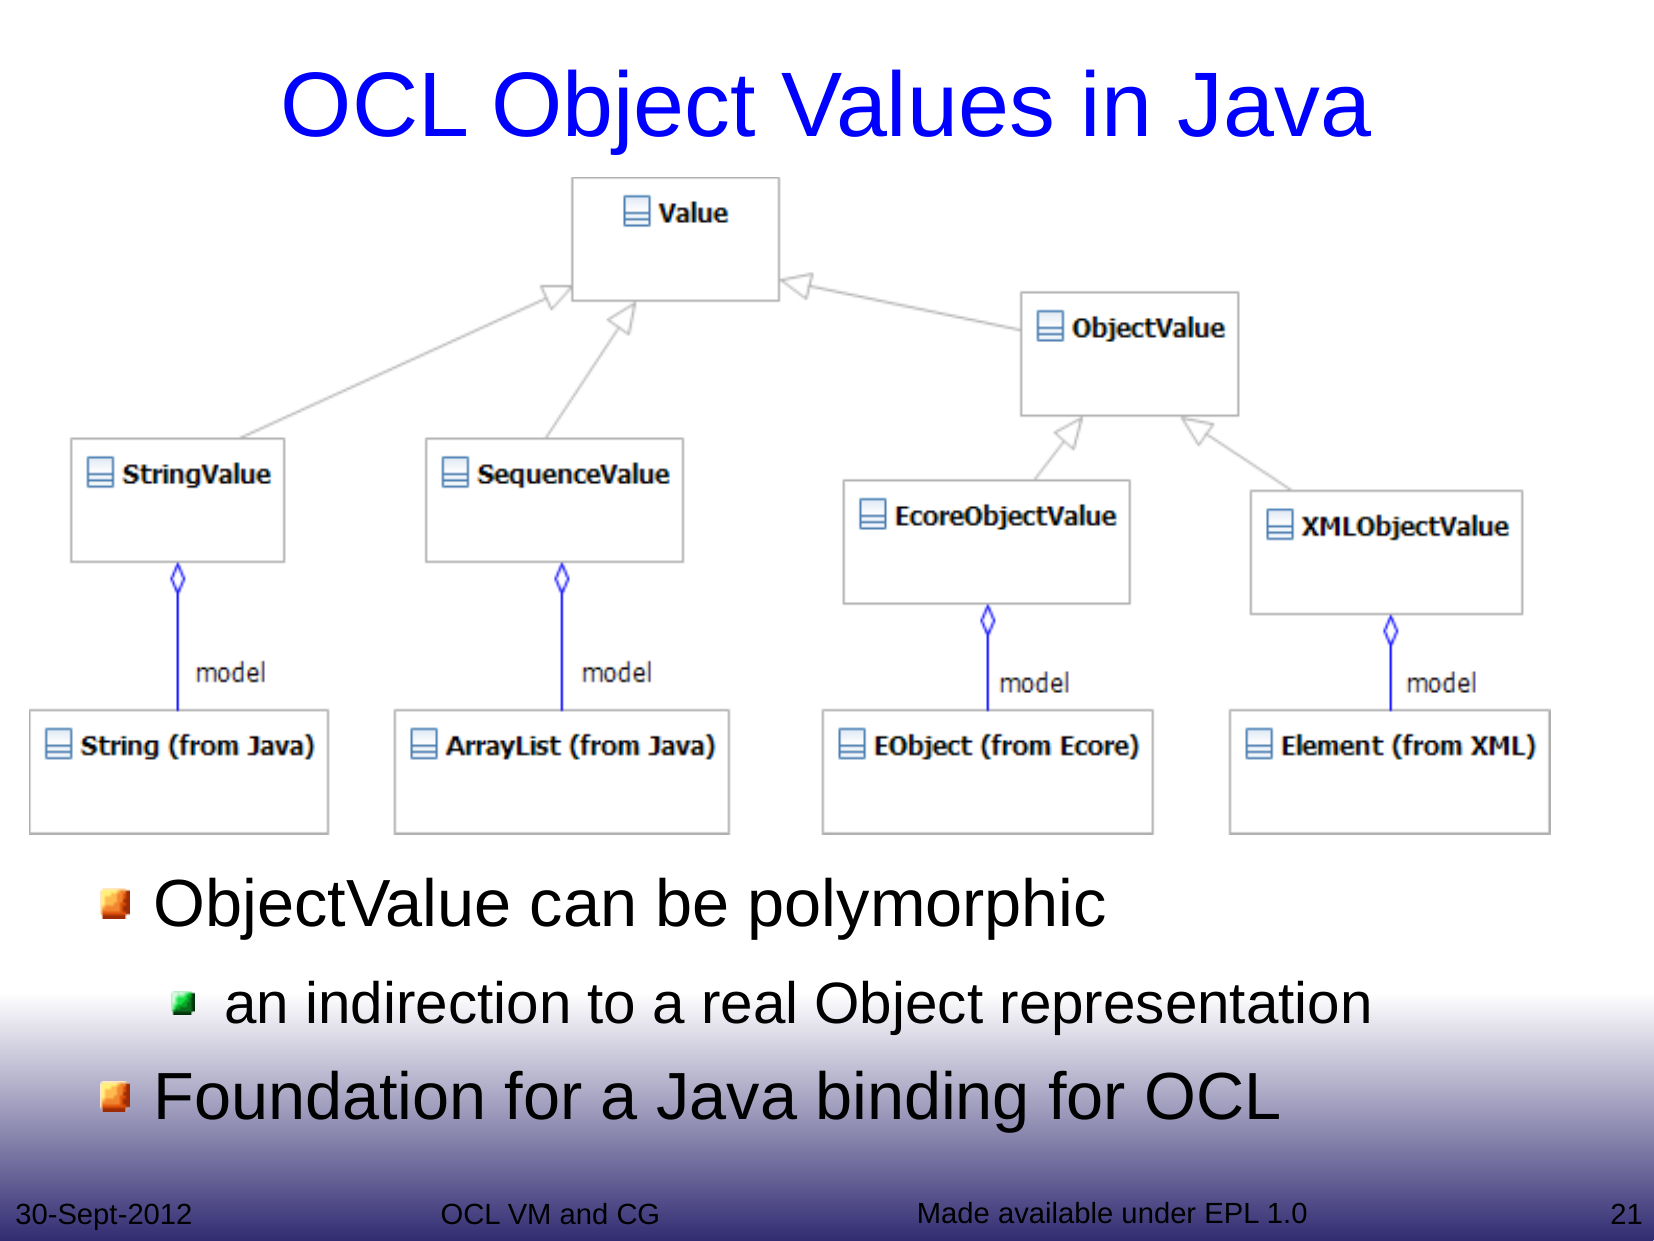

# OCL Object Values in Java
ObjectValue can be polymorphic
an indirection to a real Object representation
Foundation for a Java binding for OCL
30-Sept-2012
OCL VM and CG
21